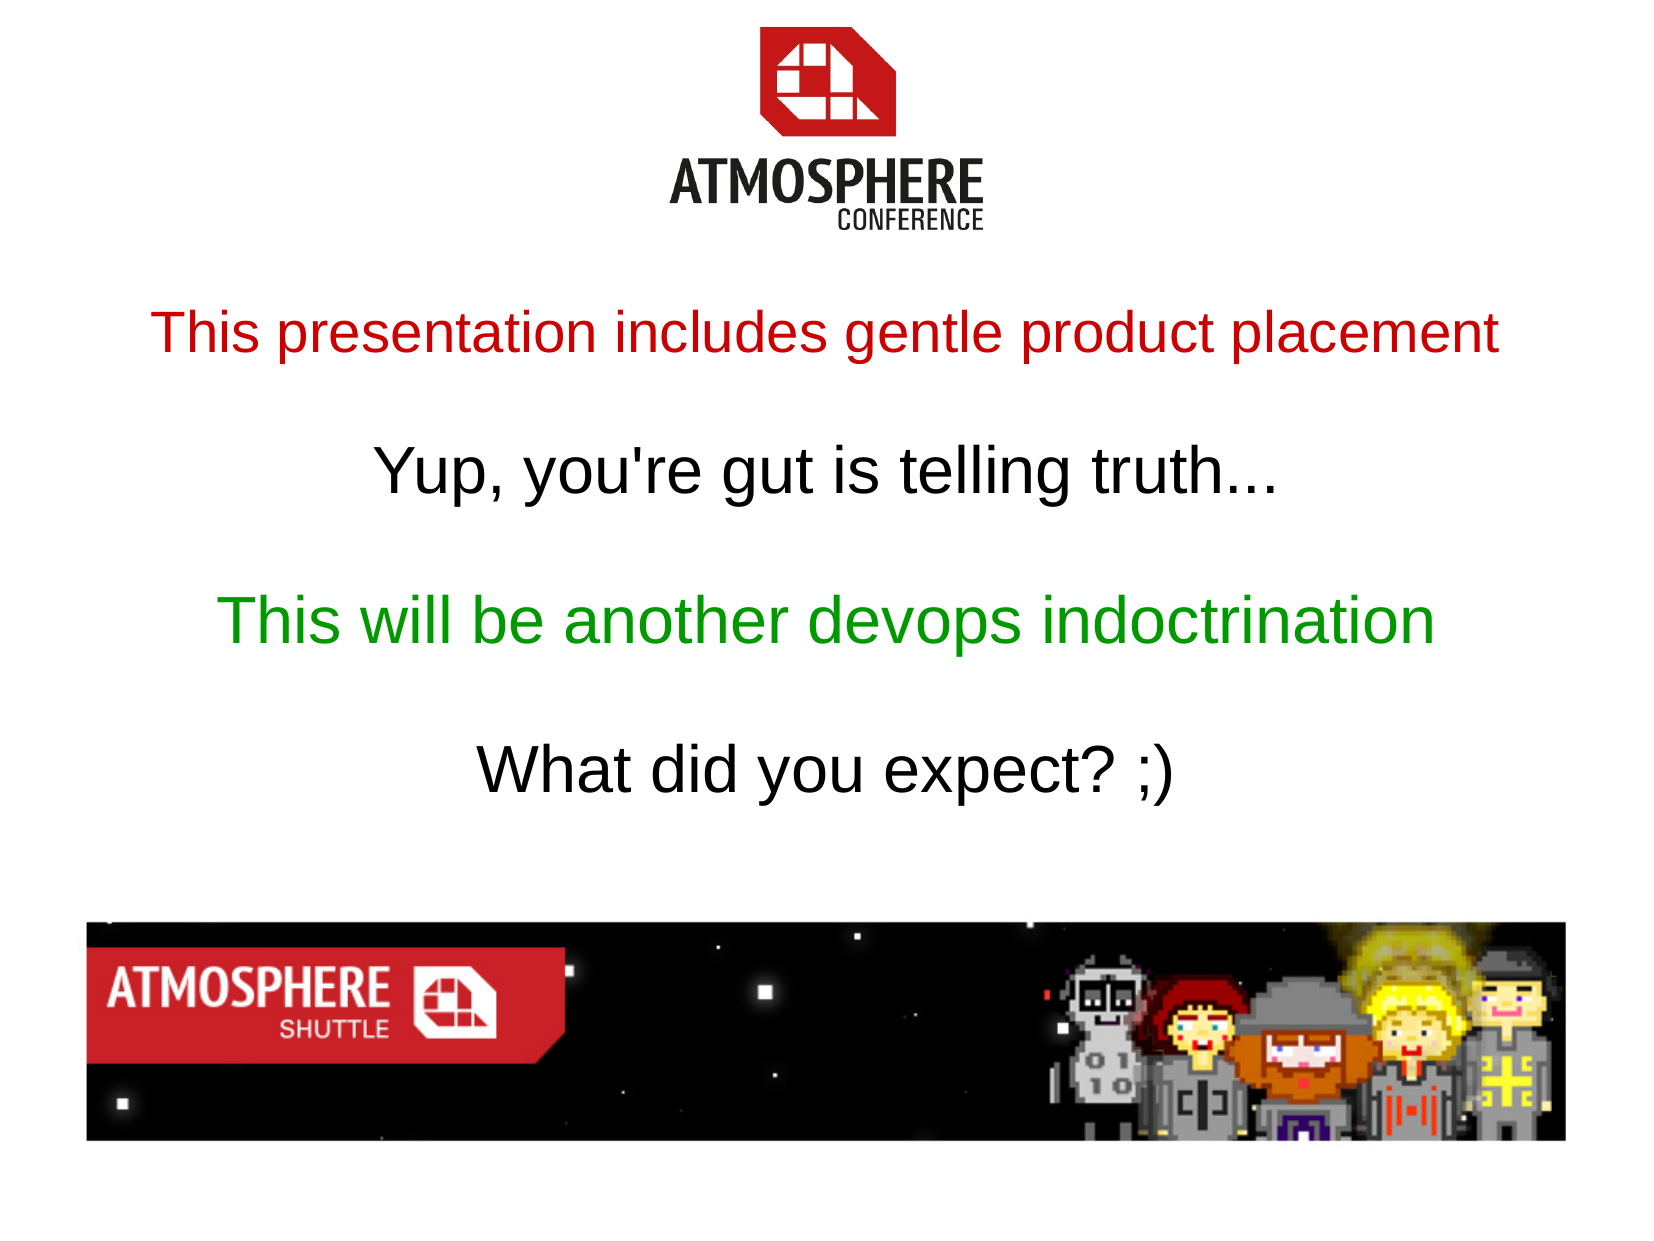

# Yup, you're gut is telling truth...
This will be another devops indoctrination
What did you expect? ;)
This presentation includes gentle product placement